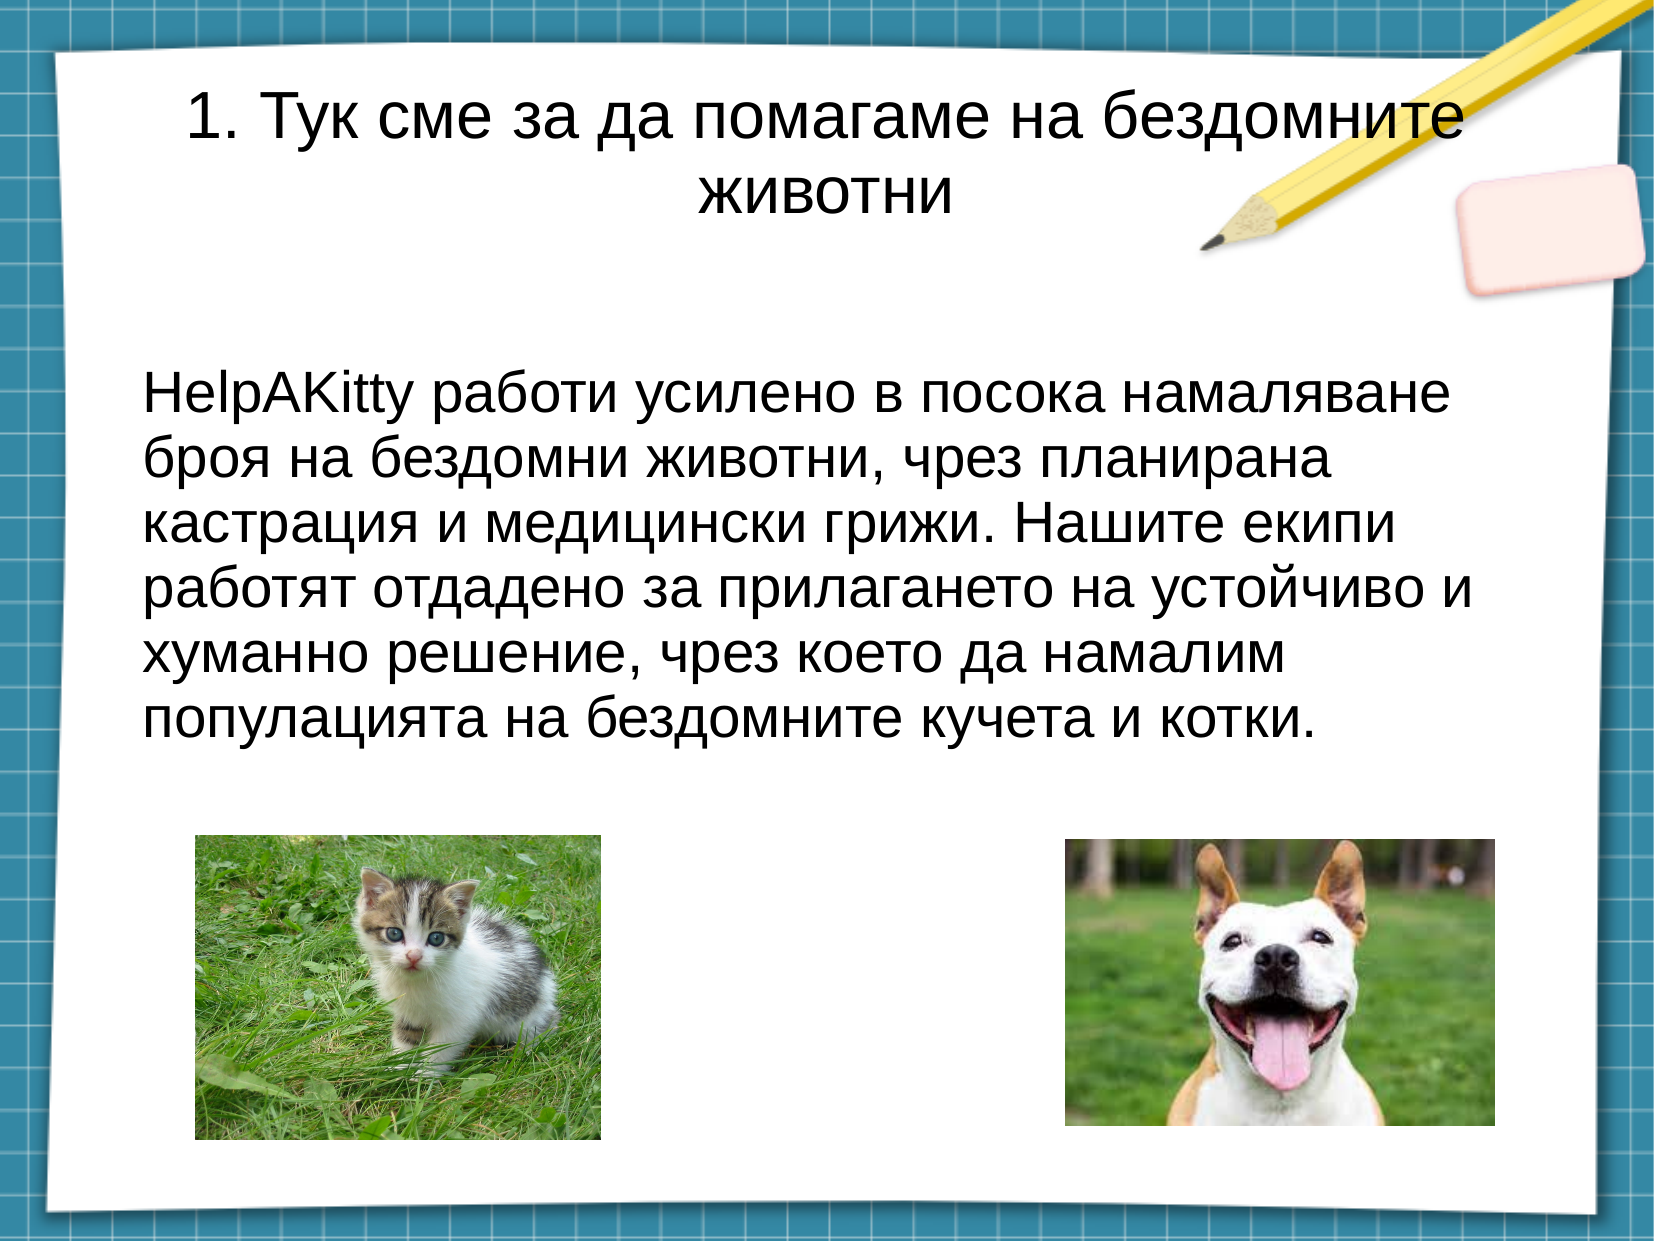

# 1. Тук сме за да помагаме на бездомните животни
HelpAKitty работи усилено в посока намаляване броя на бездомни животни, чрез планирана кастрация и медицински грижи. Нашите екипи работят отдадено за прилагането на устойчиво и хуманно решение, чрез което да намалим популацията на бездомните кучета и котки.